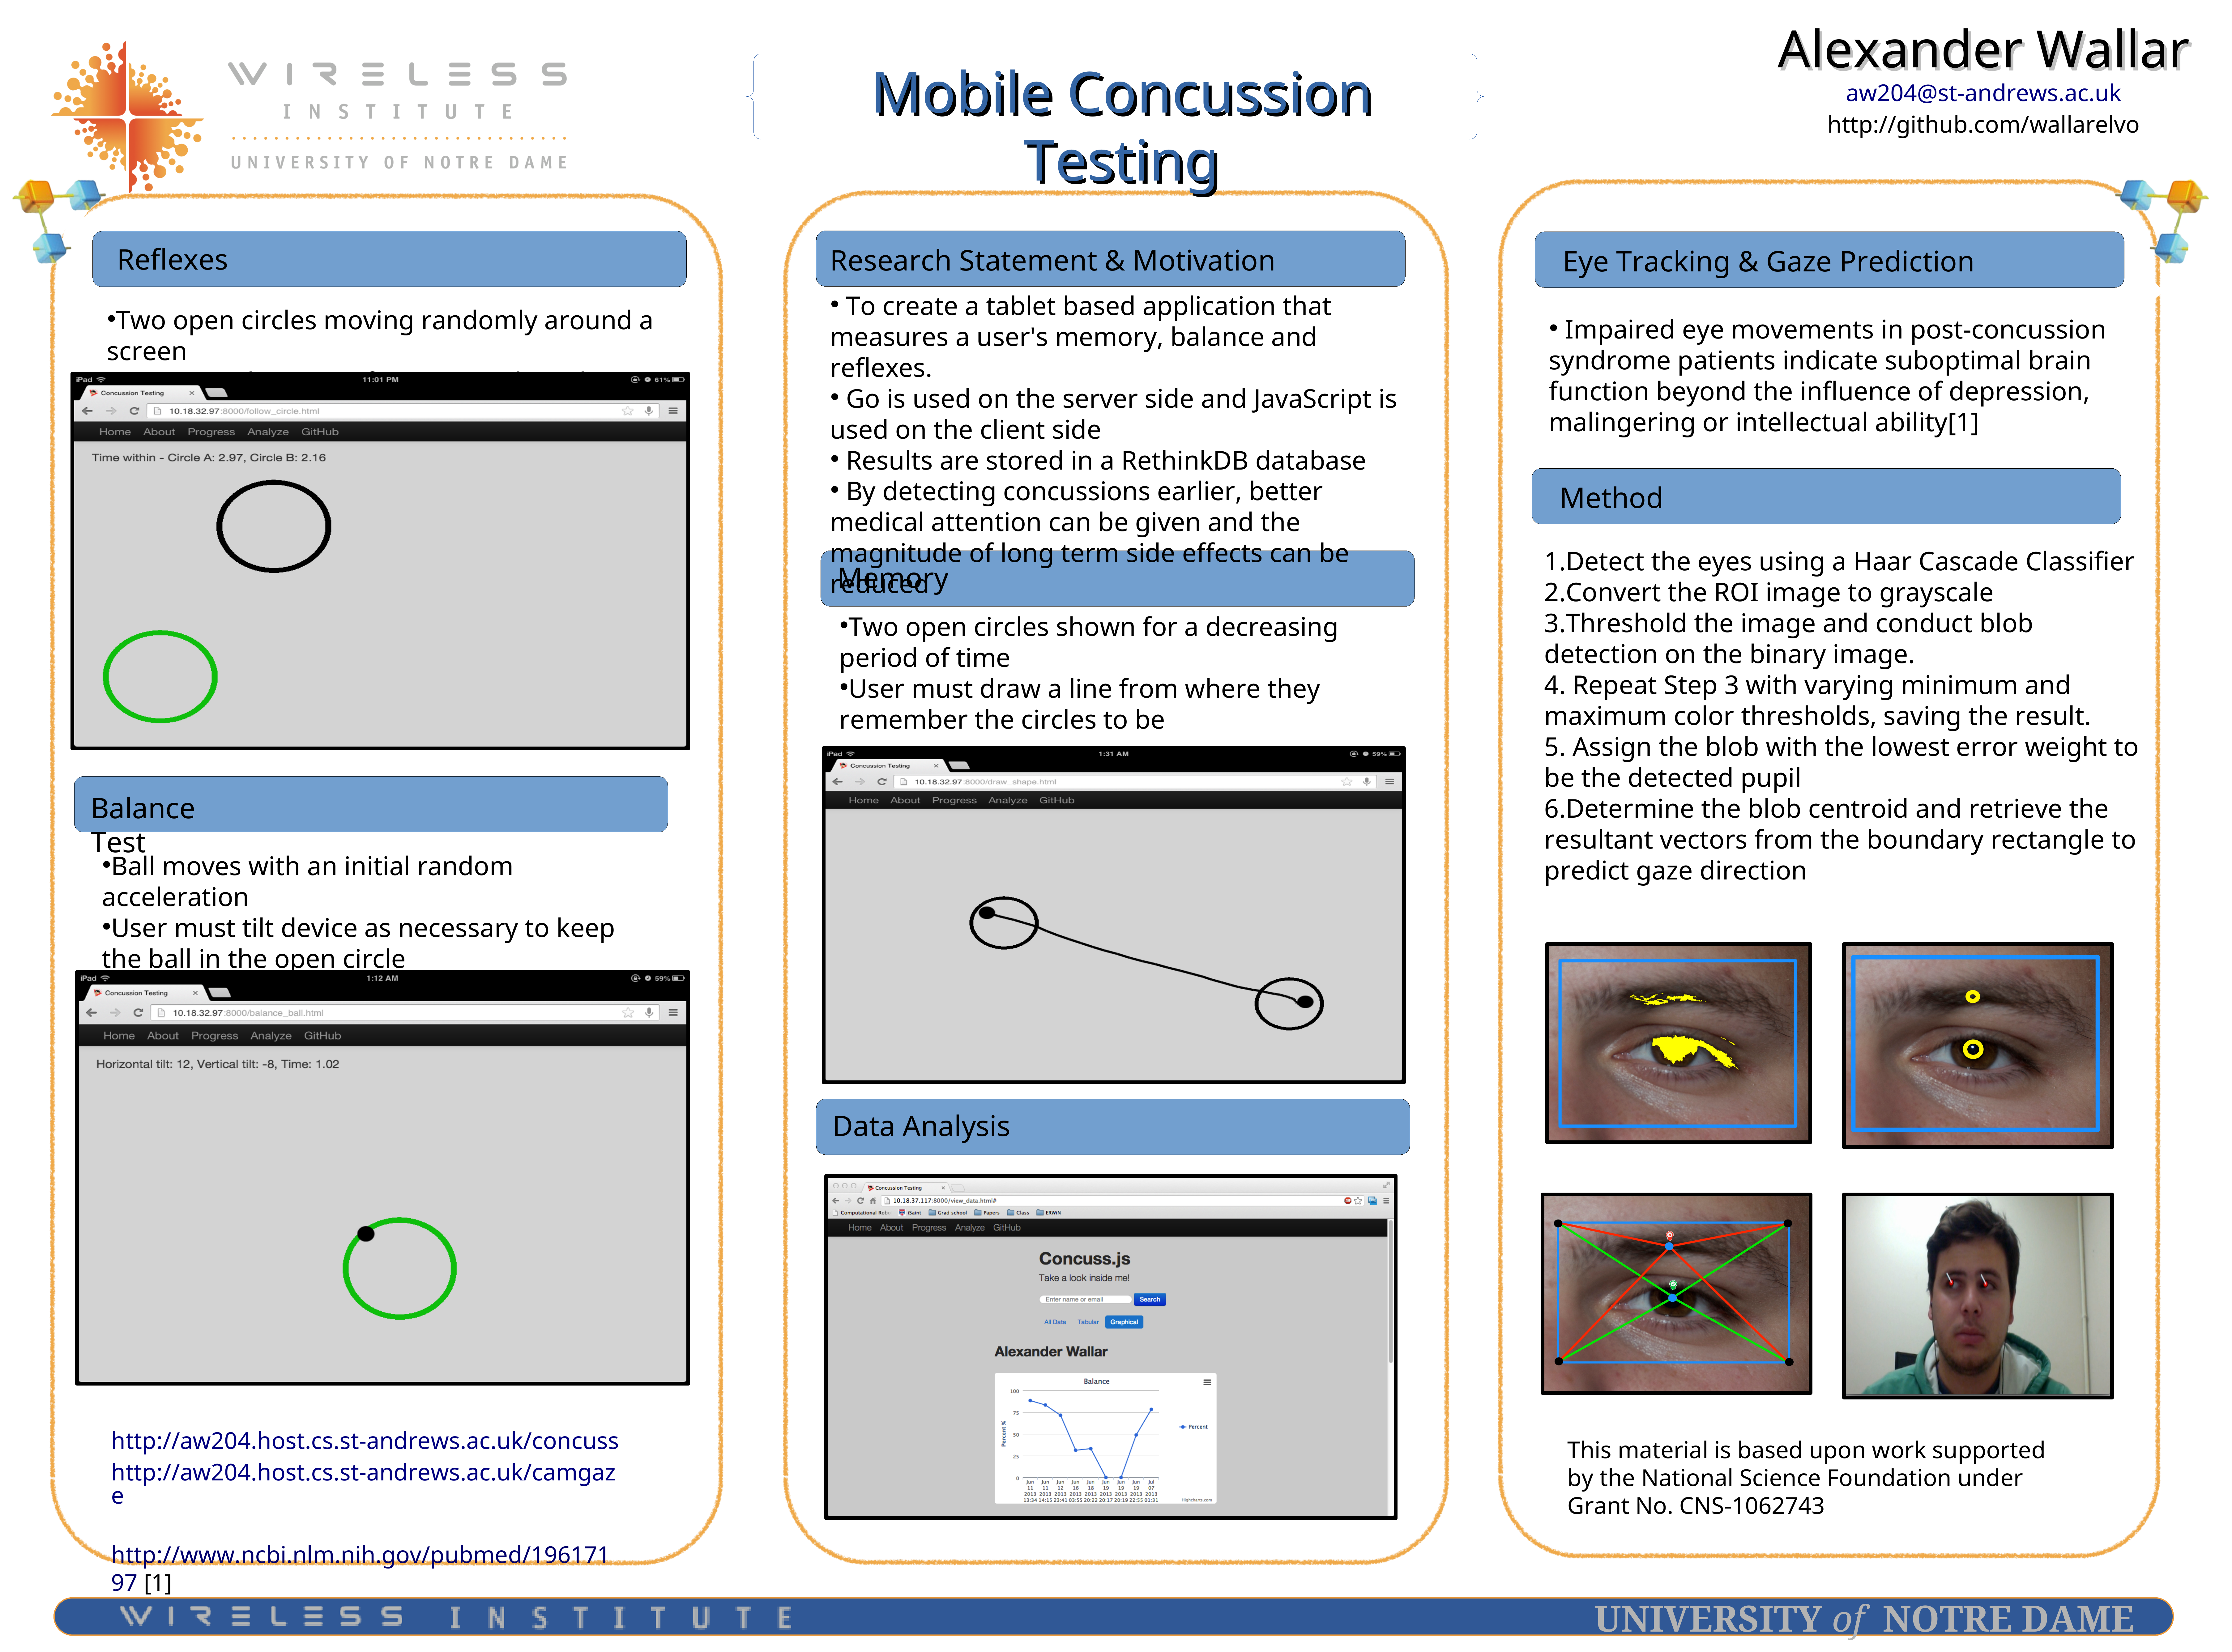

Alexander Wallar
aw204@st-andrews.ac.uk
http://github.com/wallarelvo
Mobile Concussion Testing
Reflexes
Research Statement & Motivation
Eye Tracking & Gaze Prediction
 To create a tablet based application that measures a user's memory, balance and reflexes.
 Go is used on the server side and JavaScript is used on the client side
 Results are stored in a RethinkDB database
 By detecting concussions earlier, better medical attention can be given and the magnitude of long term side effects can be reduced
Two open circles moving randomly around a screen
User must keep one finger in each circle
 Impaired eye movements in post-concussion syndrome patients indicate suboptimal brain function beyond the influence of depression, malingering or intellectual ability[1]
Method
Detect the eyes using a Haar Cascade Classifier
Convert the ROI image to grayscale
Threshold the image and conduct blob detection on the binary image.
 Repeat Step 3 with varying minimum and maximum color thresholds, saving the result.
 Assign the blob with the lowest error weight to be the detected pupil
Determine the blob centroid and retrieve the resultant vectors from the boundary rectangle to predict gaze direction
Memory
Two open circles shown for a decreasing period of time
User must draw a line from where they remember the circles to be
Balance Test
Balance
Ball moves with an initial random acceleration
User must tilt device as necessary to keep the ball in the open circle
Data Analysis
http://aw204.host.cs.st-andrews.ac.uk/concuss
http://aw204.host.cs.st-andrews.ac.uk/camgaze
 http://www.ncbi.nlm.nih.gov/pubmed/19617197 [1]
This material is based upon work supported by the National Science Foundation under Grant No. CNS-1062743
 UNIVERSITY of NOTRE DAME